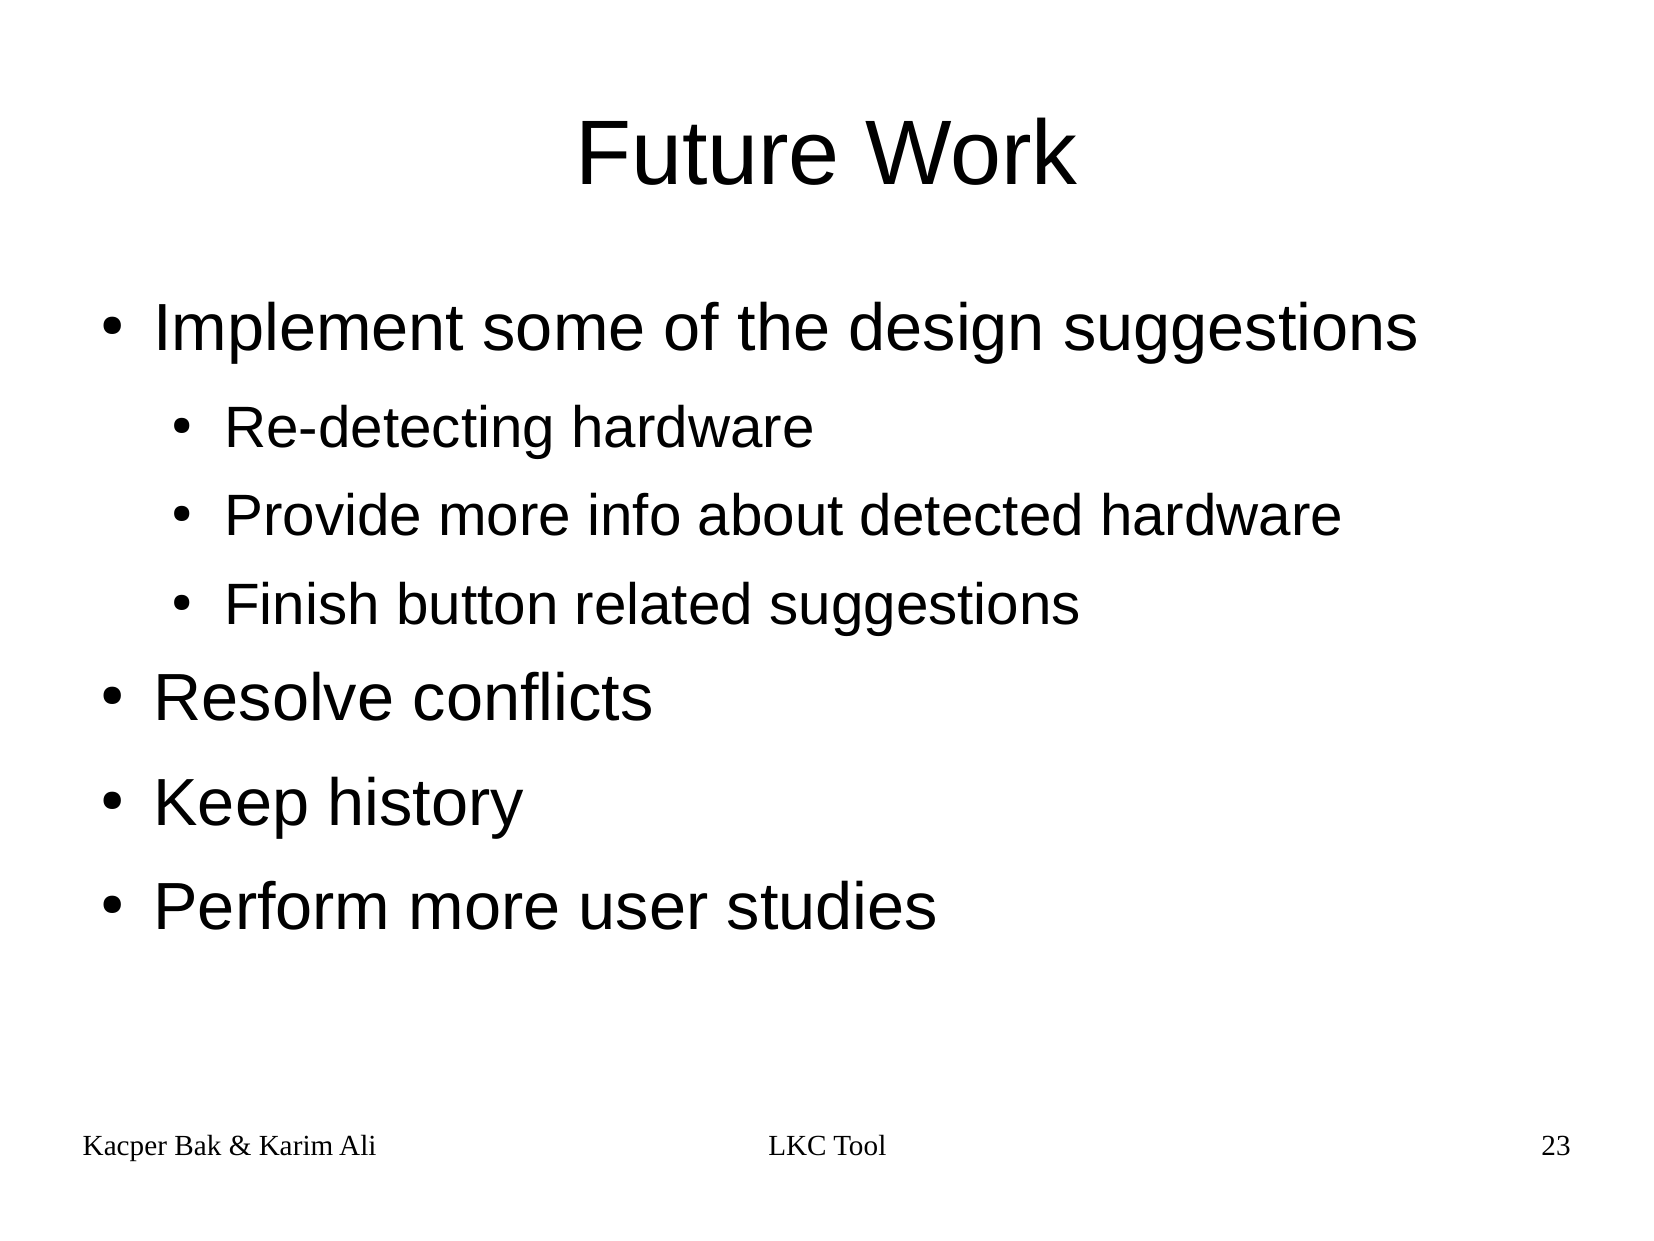

# Future Work
Implement some of the design suggestions
Re-detecting hardware
Provide more info about detected hardware
Finish button related suggestions
Resolve conflicts
Keep history
Perform more user studies
Kacper Bak & Karim Ali
LKC Tool
23